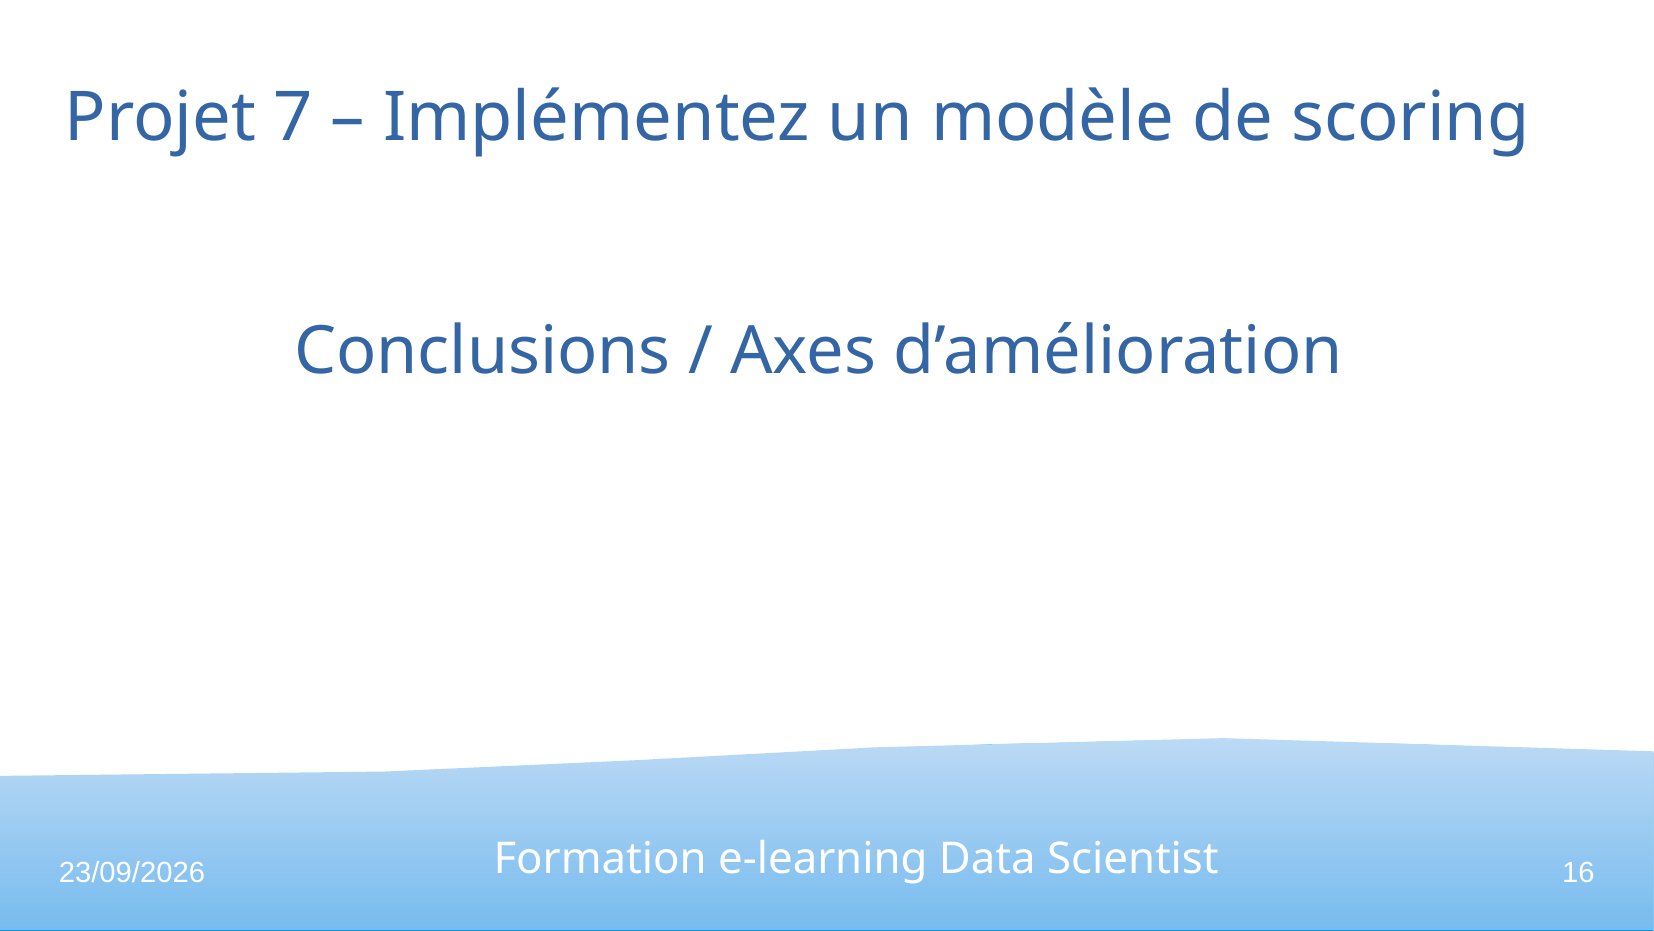

Projet 7 – Implémentez un modèle de scoring
Conclusions / Axes d’amélioration
# Formation e-learning Data Scientist